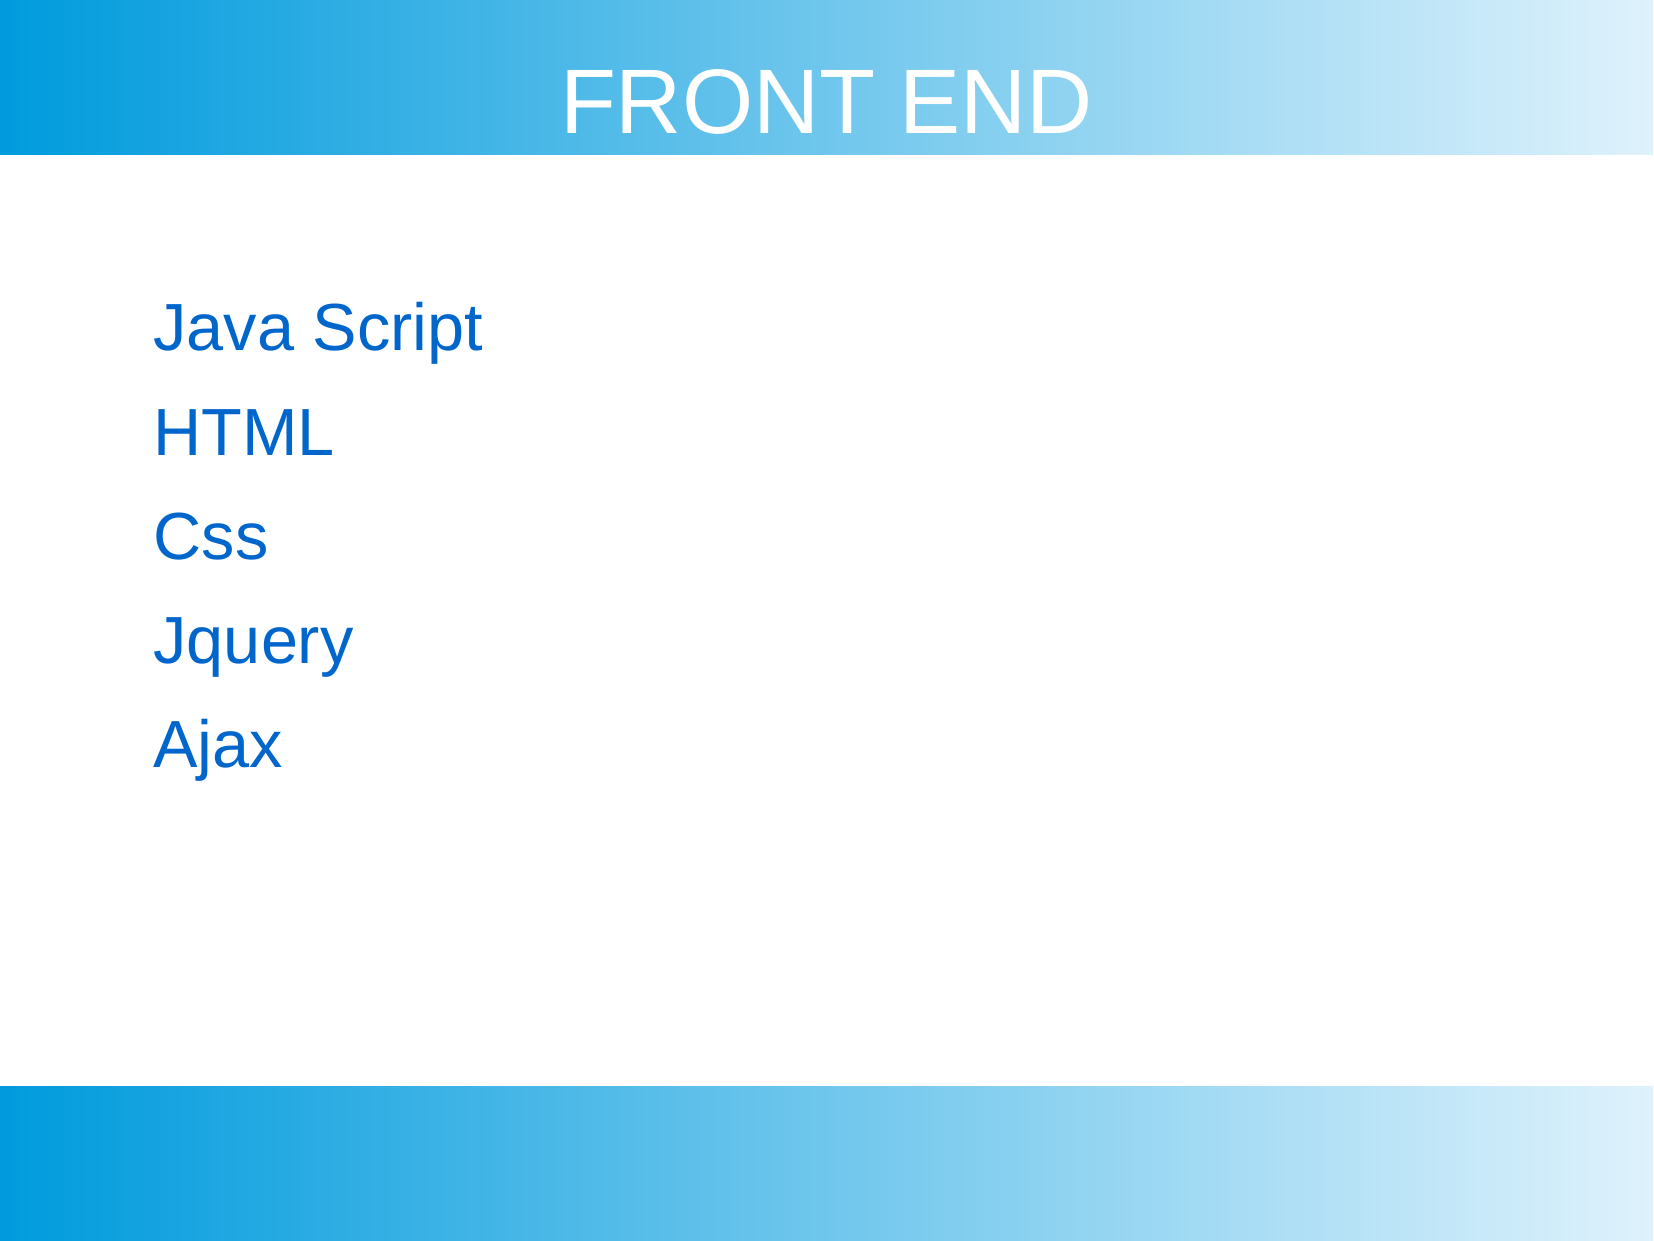

# FRONT END
Java Script
HTML
Css
Jquery
Ajax